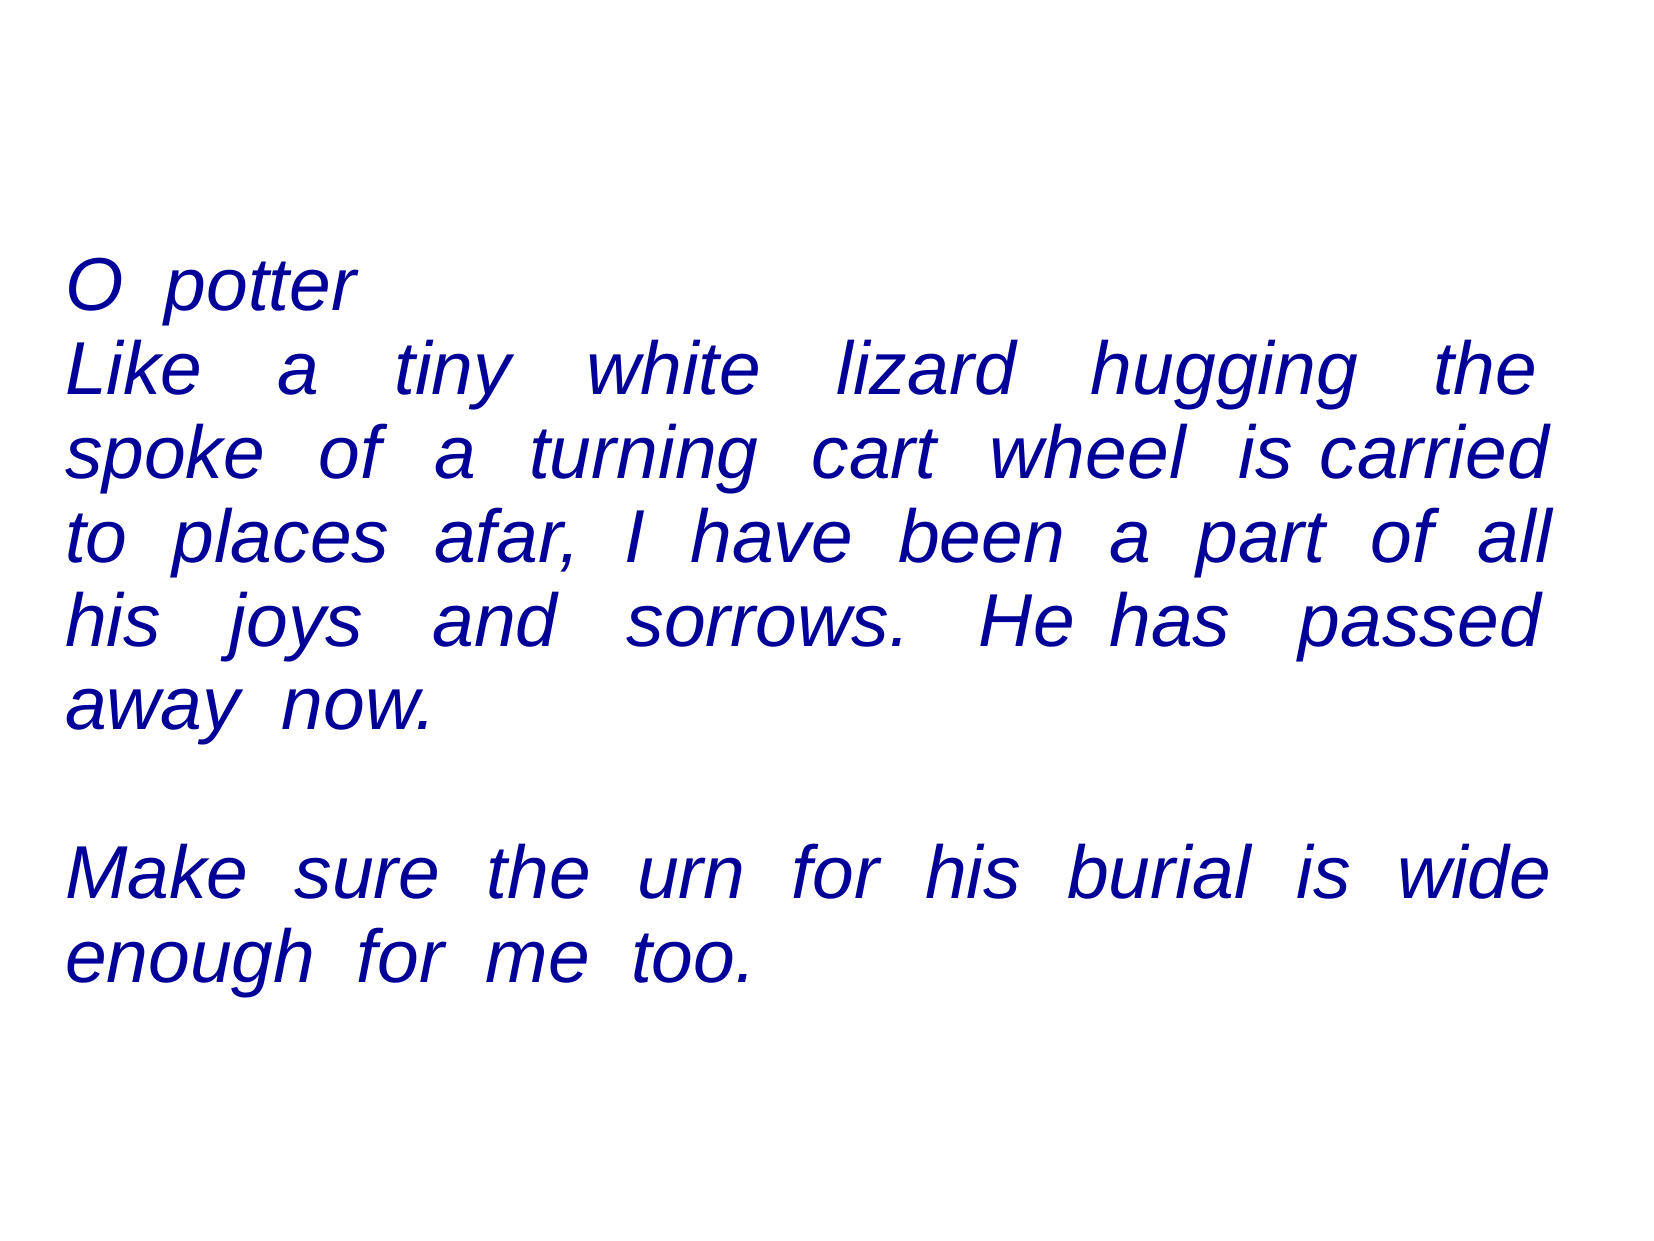

# O potter
Like a tiny white lizard hugging the spoke of a turning cart wheel is carried to places afar, I have been a part of all his joys and sorrows. He has passed away now.
Make sure the urn for his burial is wide enough for me too.